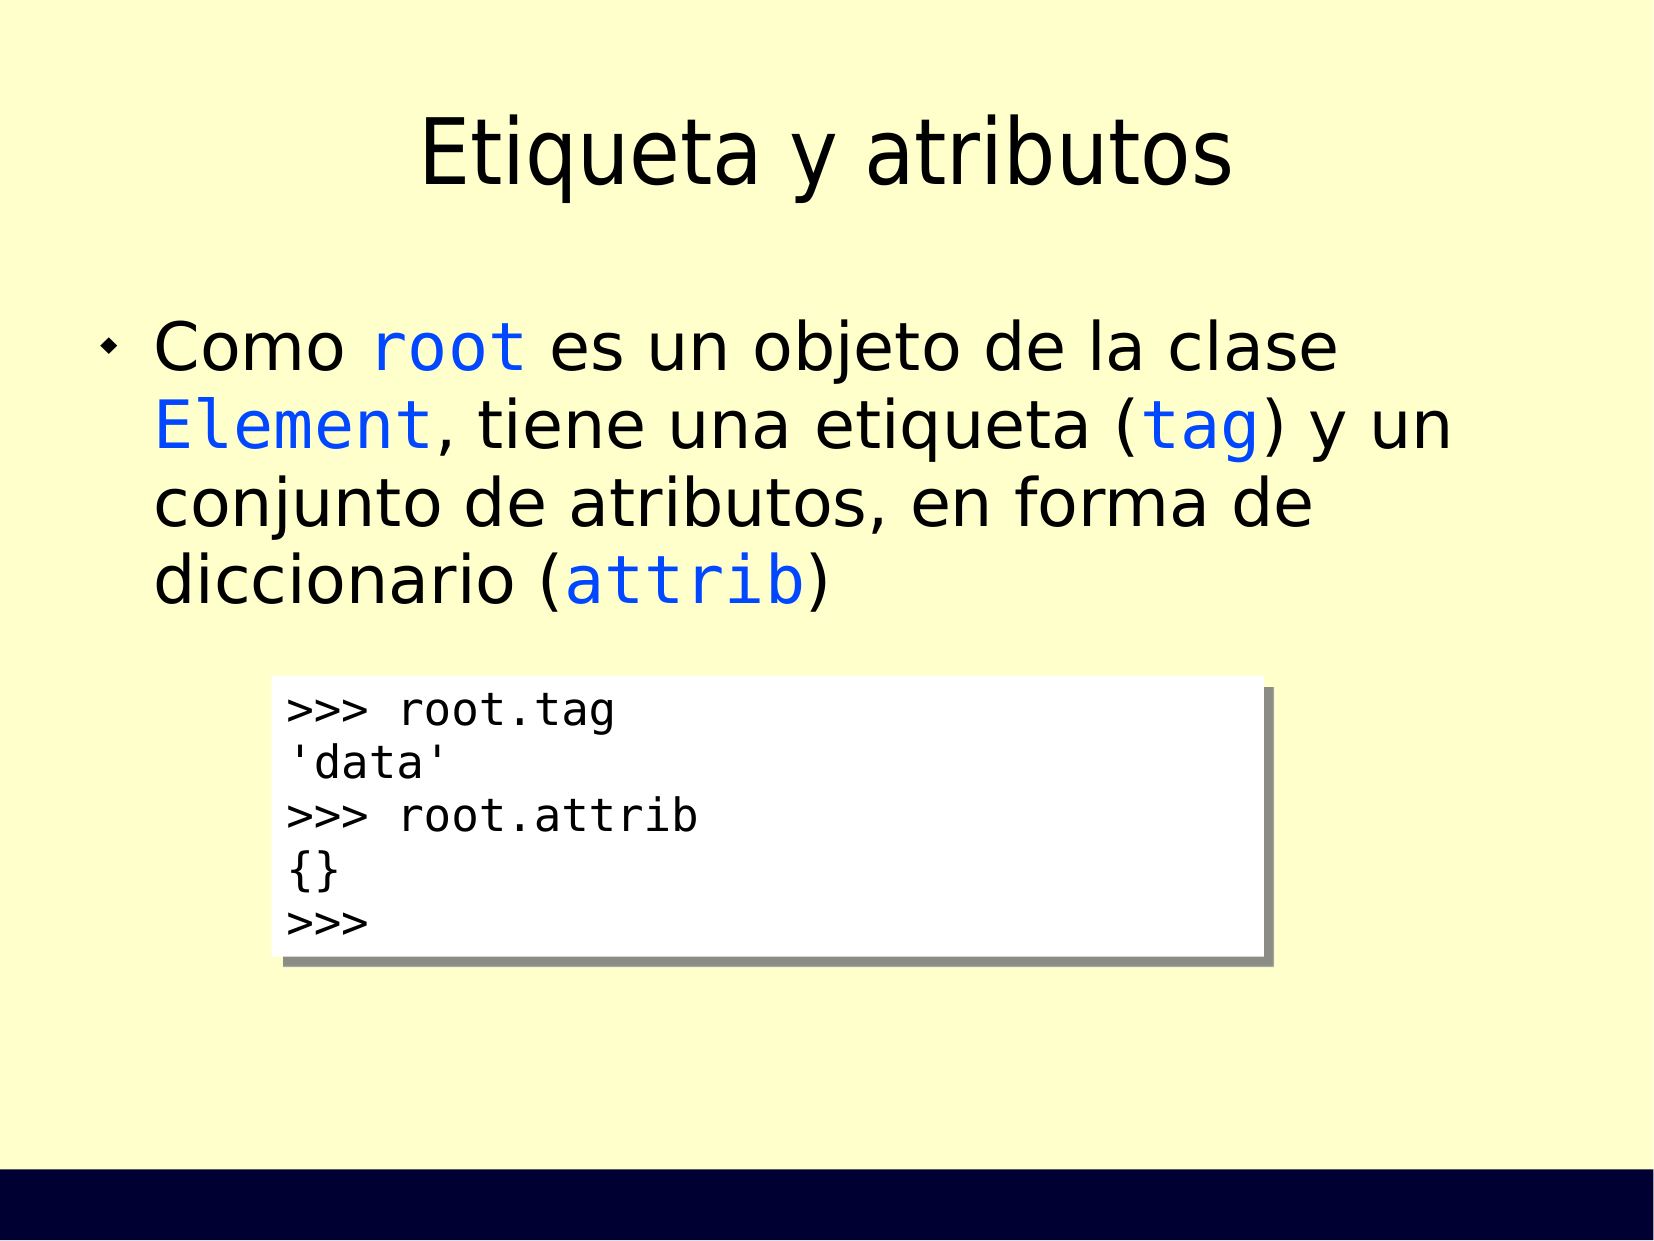

# Etiqueta y atributos
Como root es un objeto de la clase Element, tiene una etiqueta (tag) y un conjunto de atributos, en forma de diccionario (attrib)
>>> root.tag
'data'
>>> root.attrib
{}
>>>